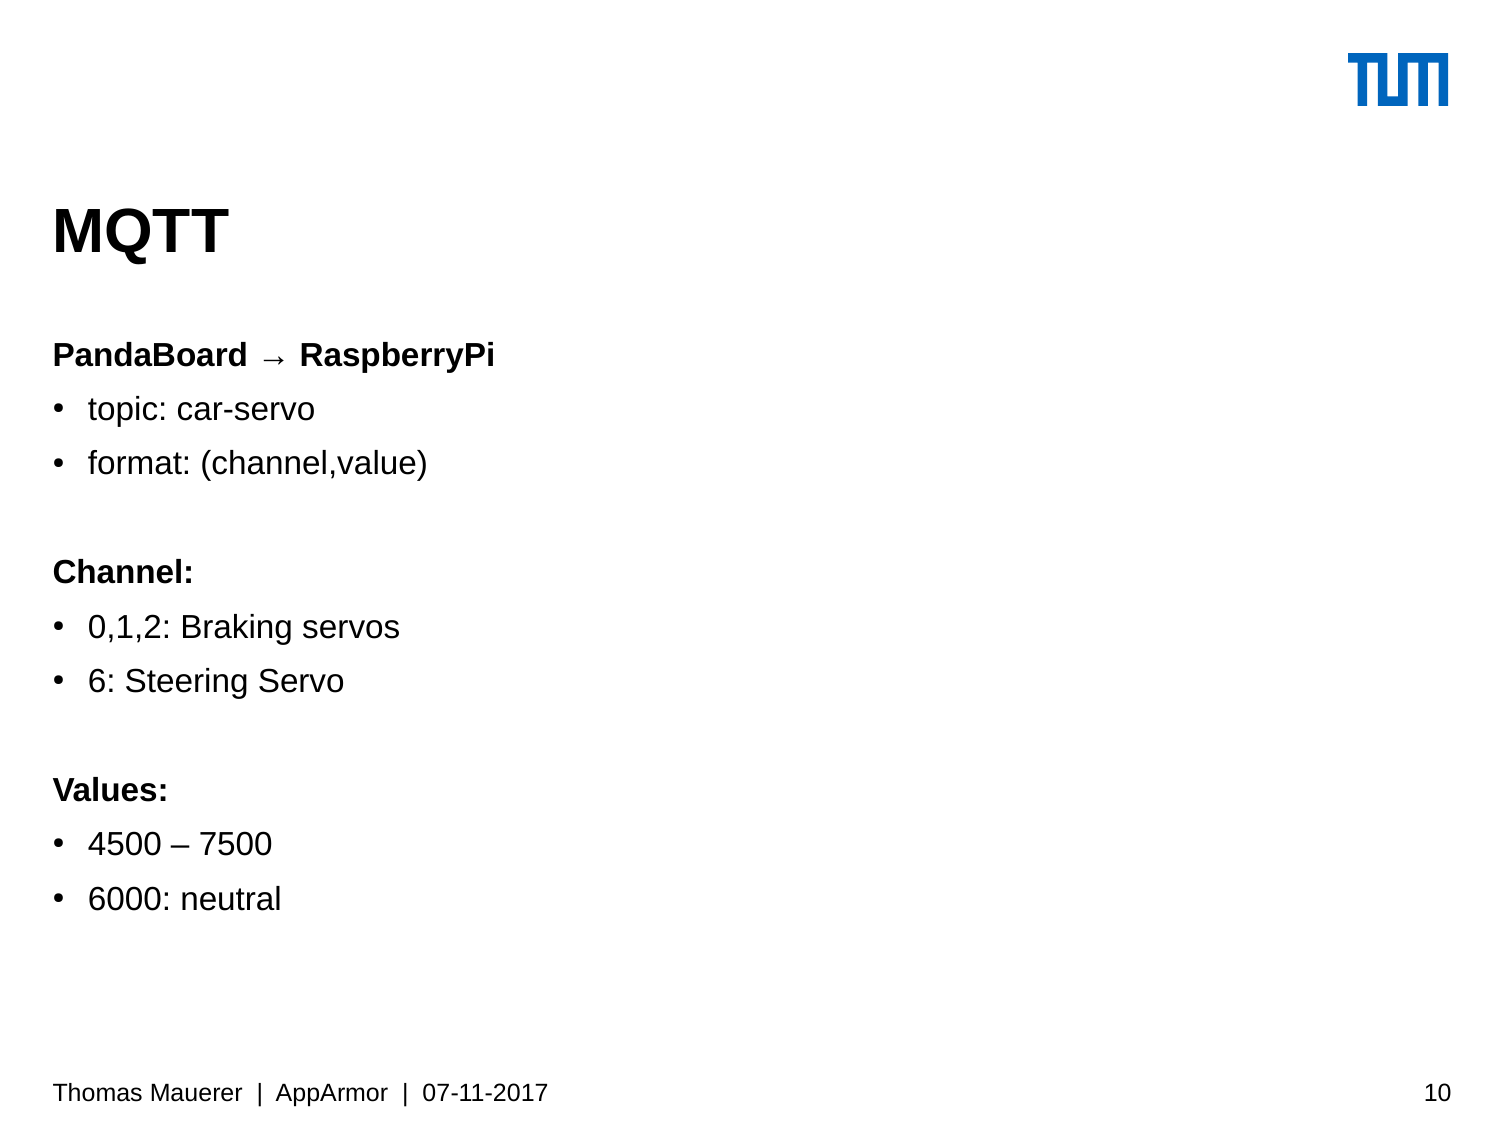

# MQTT
PandaBoard → RaspberryPi
topic: car-servo
format: (channel,value)
Channel:
0,1,2: Braking servos
6: Steering Servo
Values:
4500 – 7500
6000: neutral
Thomas Mauerer | AppArmor | 07-11-2017
10